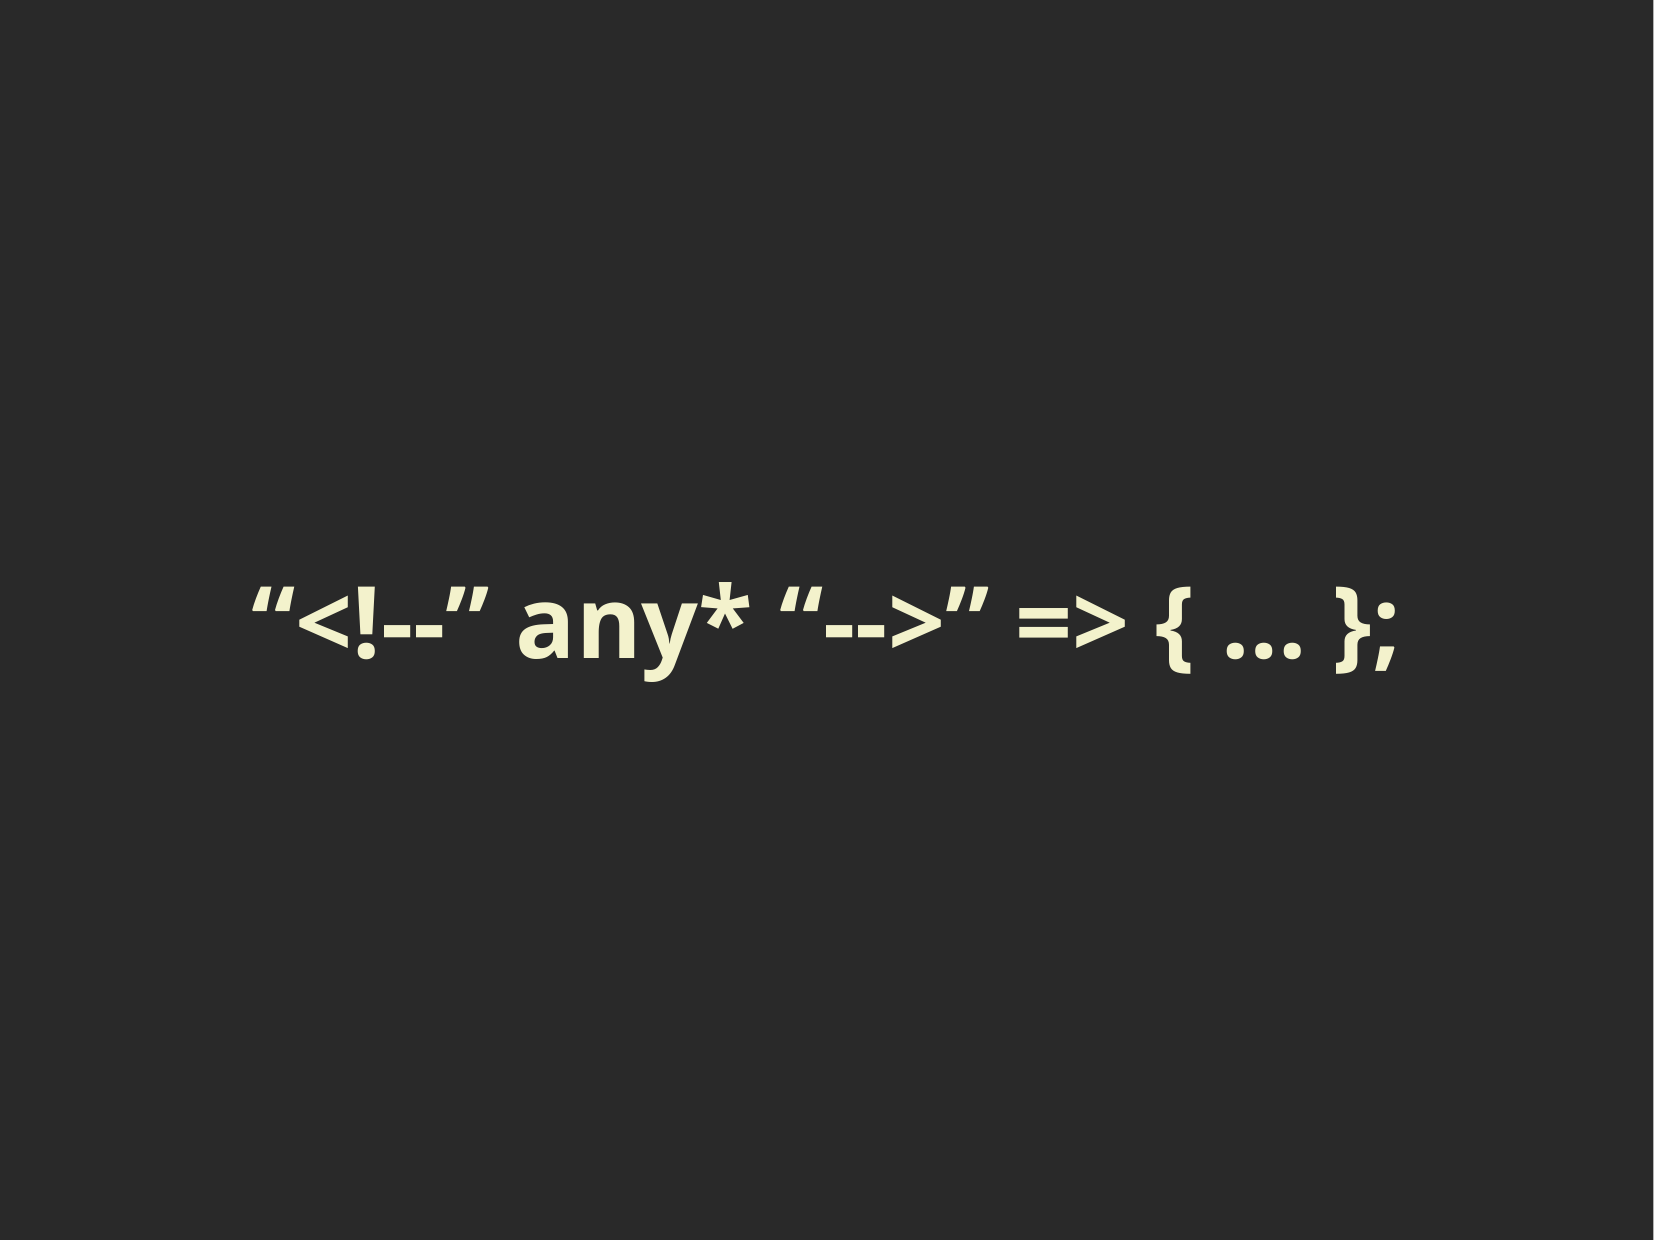

# “<!--” any* “-->” => { … };